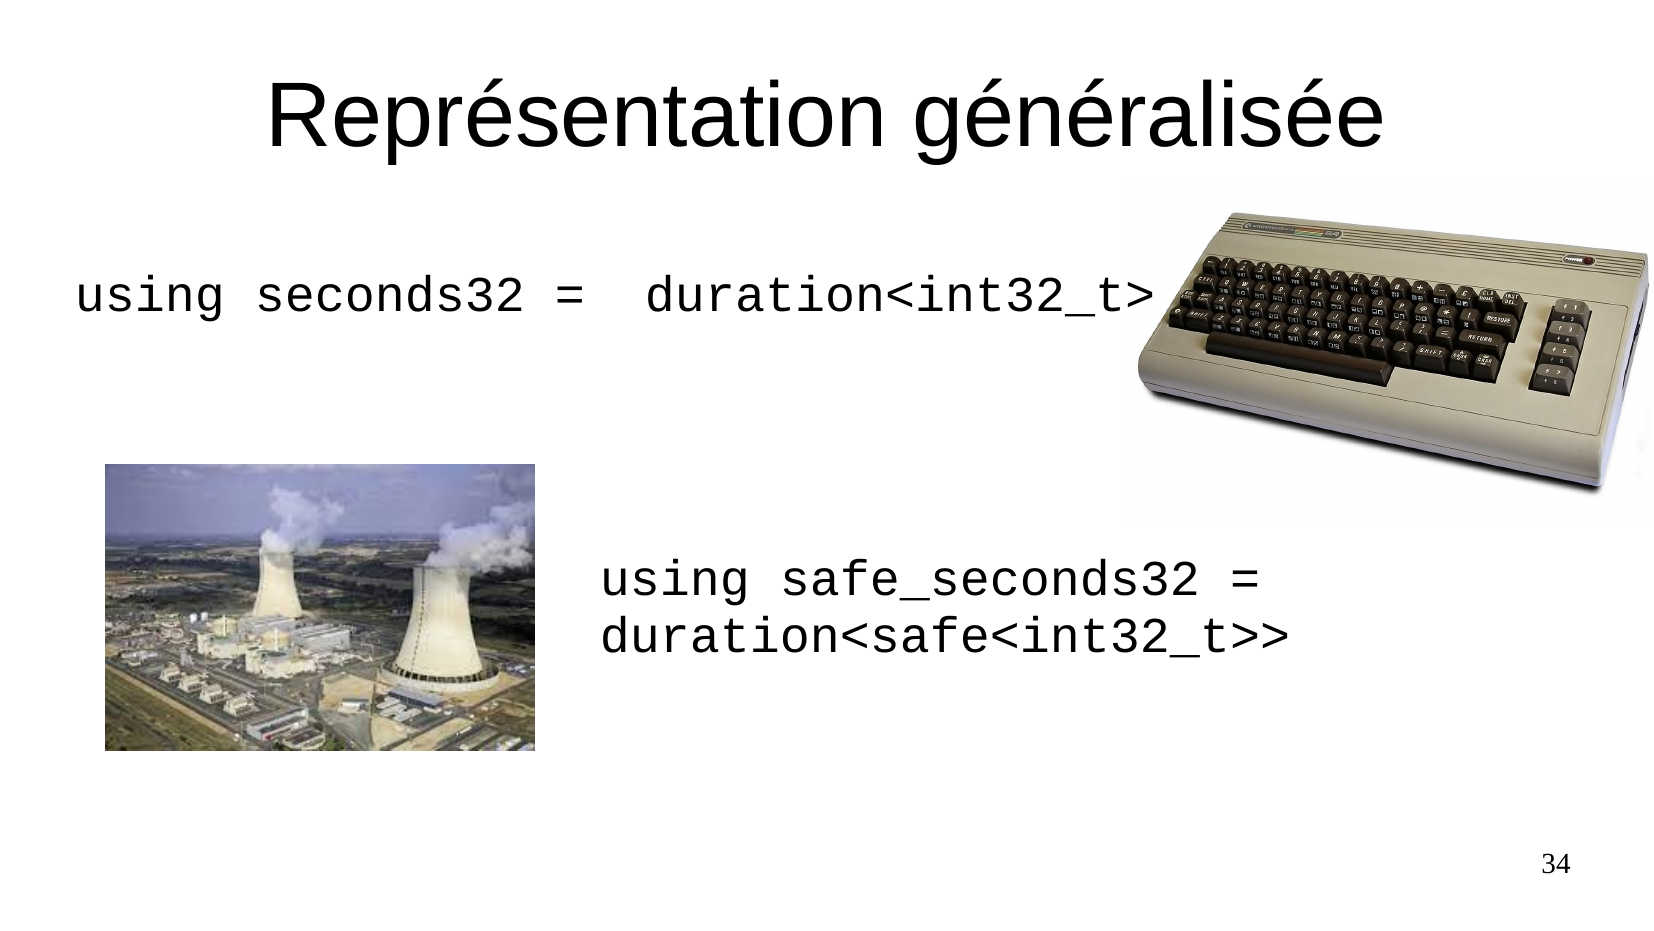

# Représentation généralisée
using seconds32 = duration<int32_t>
using safe_seconds32 = duration<safe<int32_t>>
34